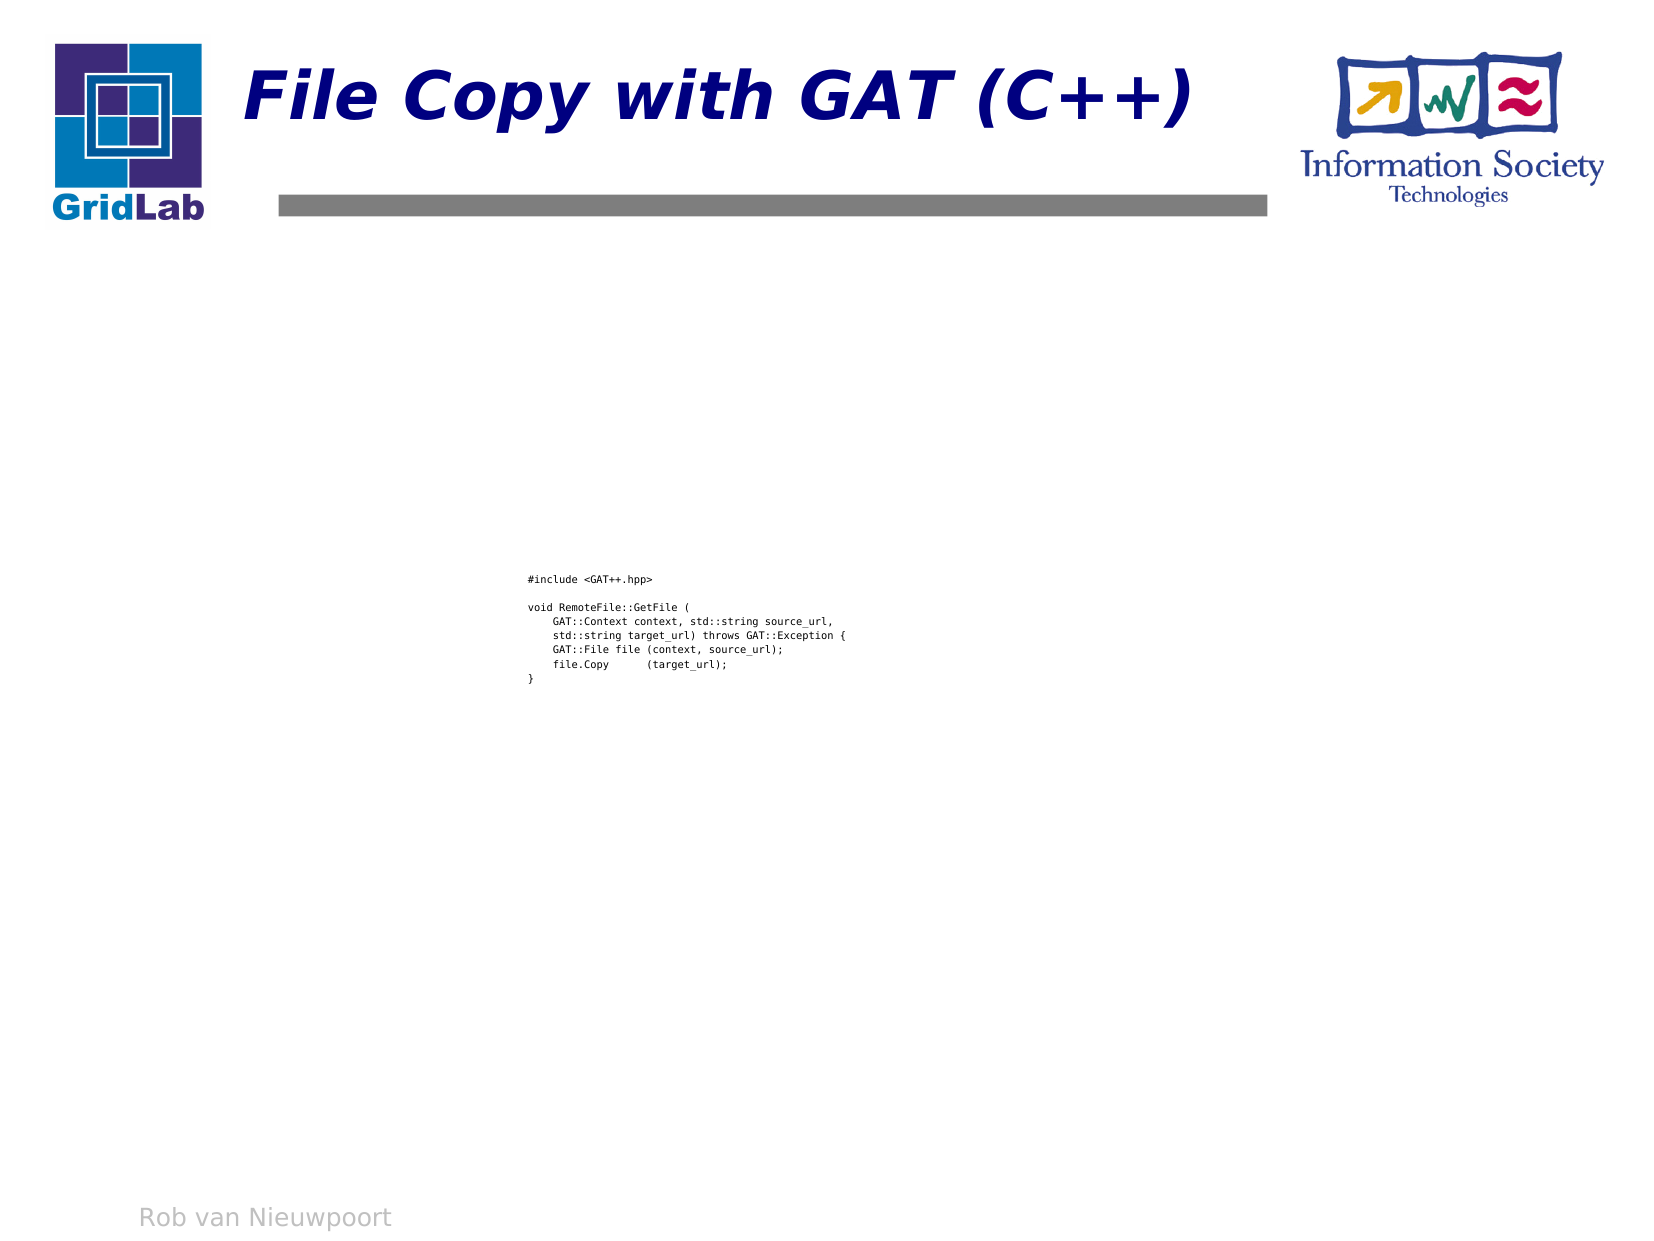

# File Copy with GAT (C++)
#include <GAT++.hpp>
void RemoteFile::GetFile (
 GAT::Context context, std::string source_url,
 std::string target_url) throws GAT::Exception {
 GAT::File file (context, source_url);
 file.Copy (target_url);
}